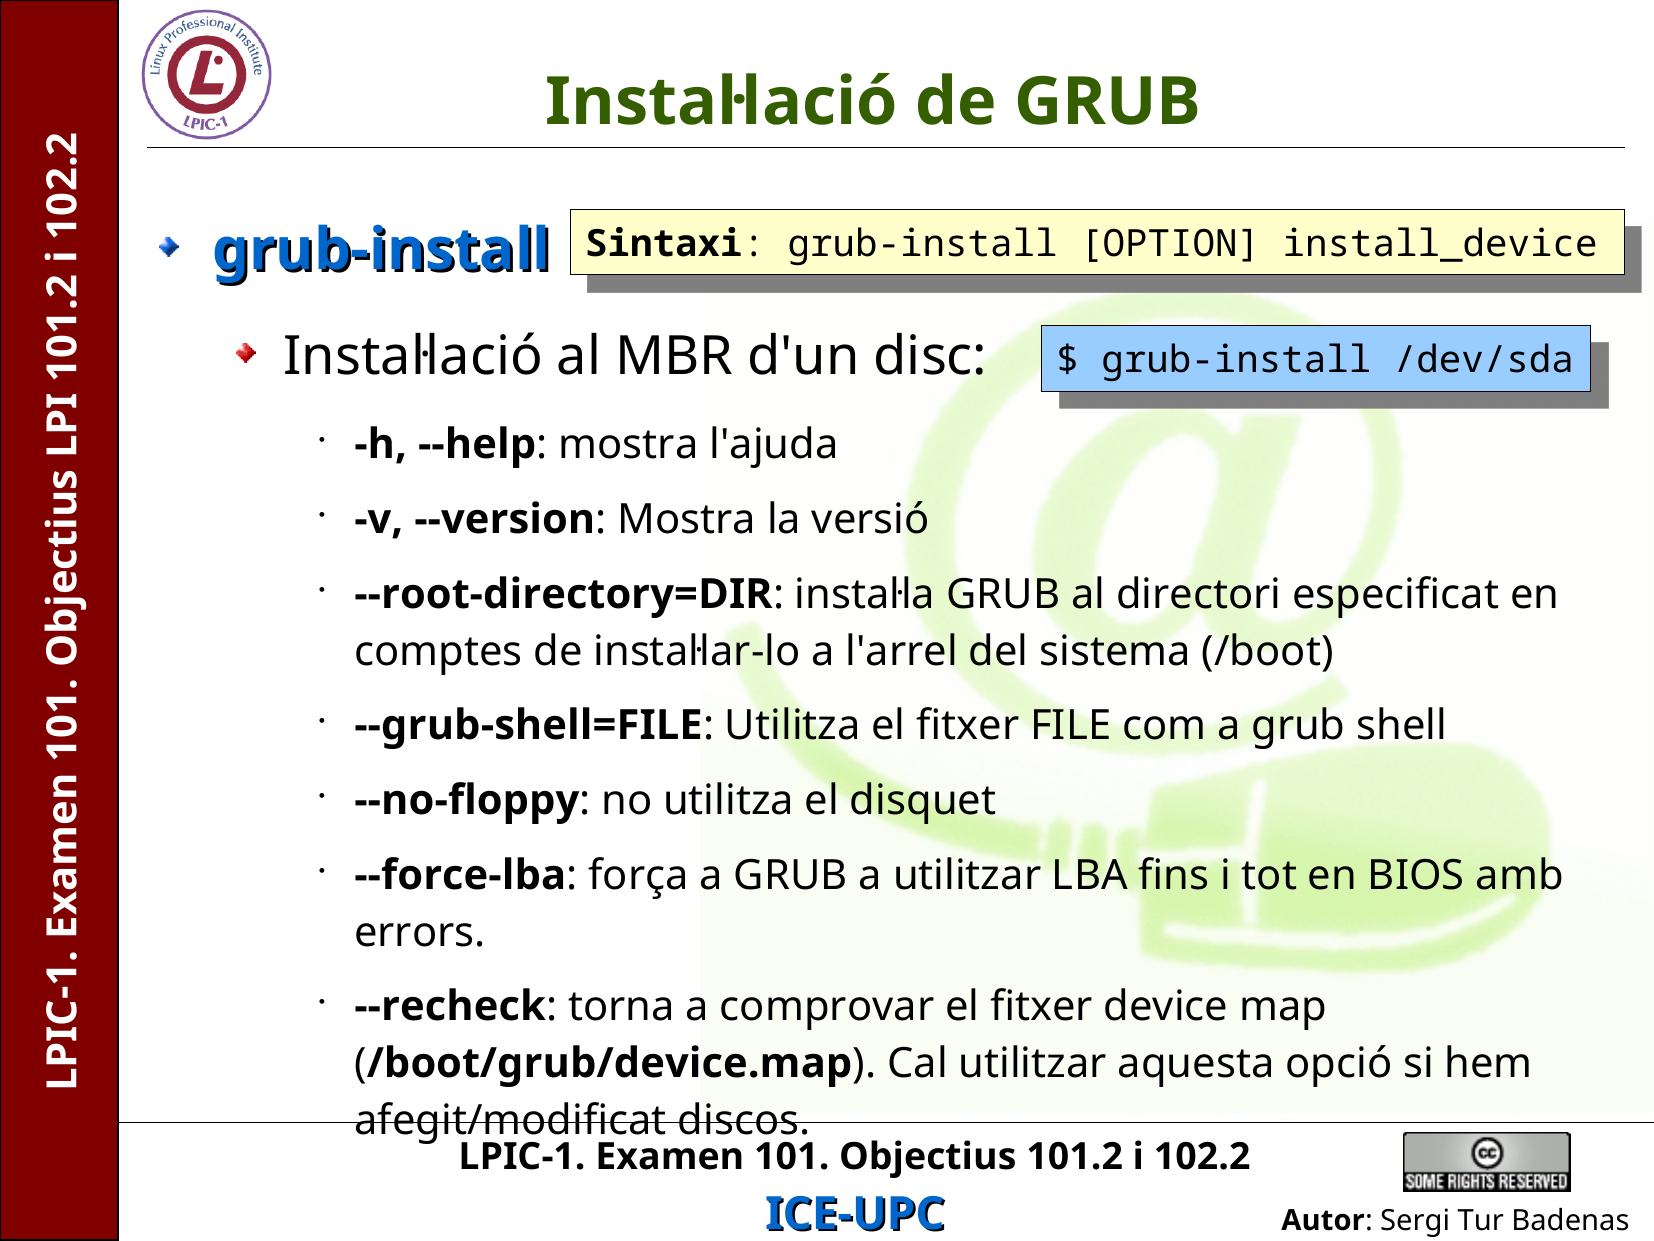

# Instal·lació de GRUB
grub-install
Instal·lació al MBR d'un disc:
-h, --help: mostra l'ajuda
-v, --version: Mostra la versió
--root-directory=DIR: instal·la GRUB al directori especificat en comptes de instal·lar-lo a l'arrel del sistema (/boot)
--grub-shell=FILE: Utilitza el fitxer FILE com a grub shell
--no-floppy: no utilitza el disquet
--force-lba: força a GRUB a utilitzar LBA fins i tot en BIOS amb errors.
--recheck: torna a comprovar el fitxer device map (/boot/grub/device.map). Cal utilitzar aquesta opció si hem afegit/modificat discos.
Sintaxi: grub-install [OPTION] install_device
$ grub-install /dev/sda